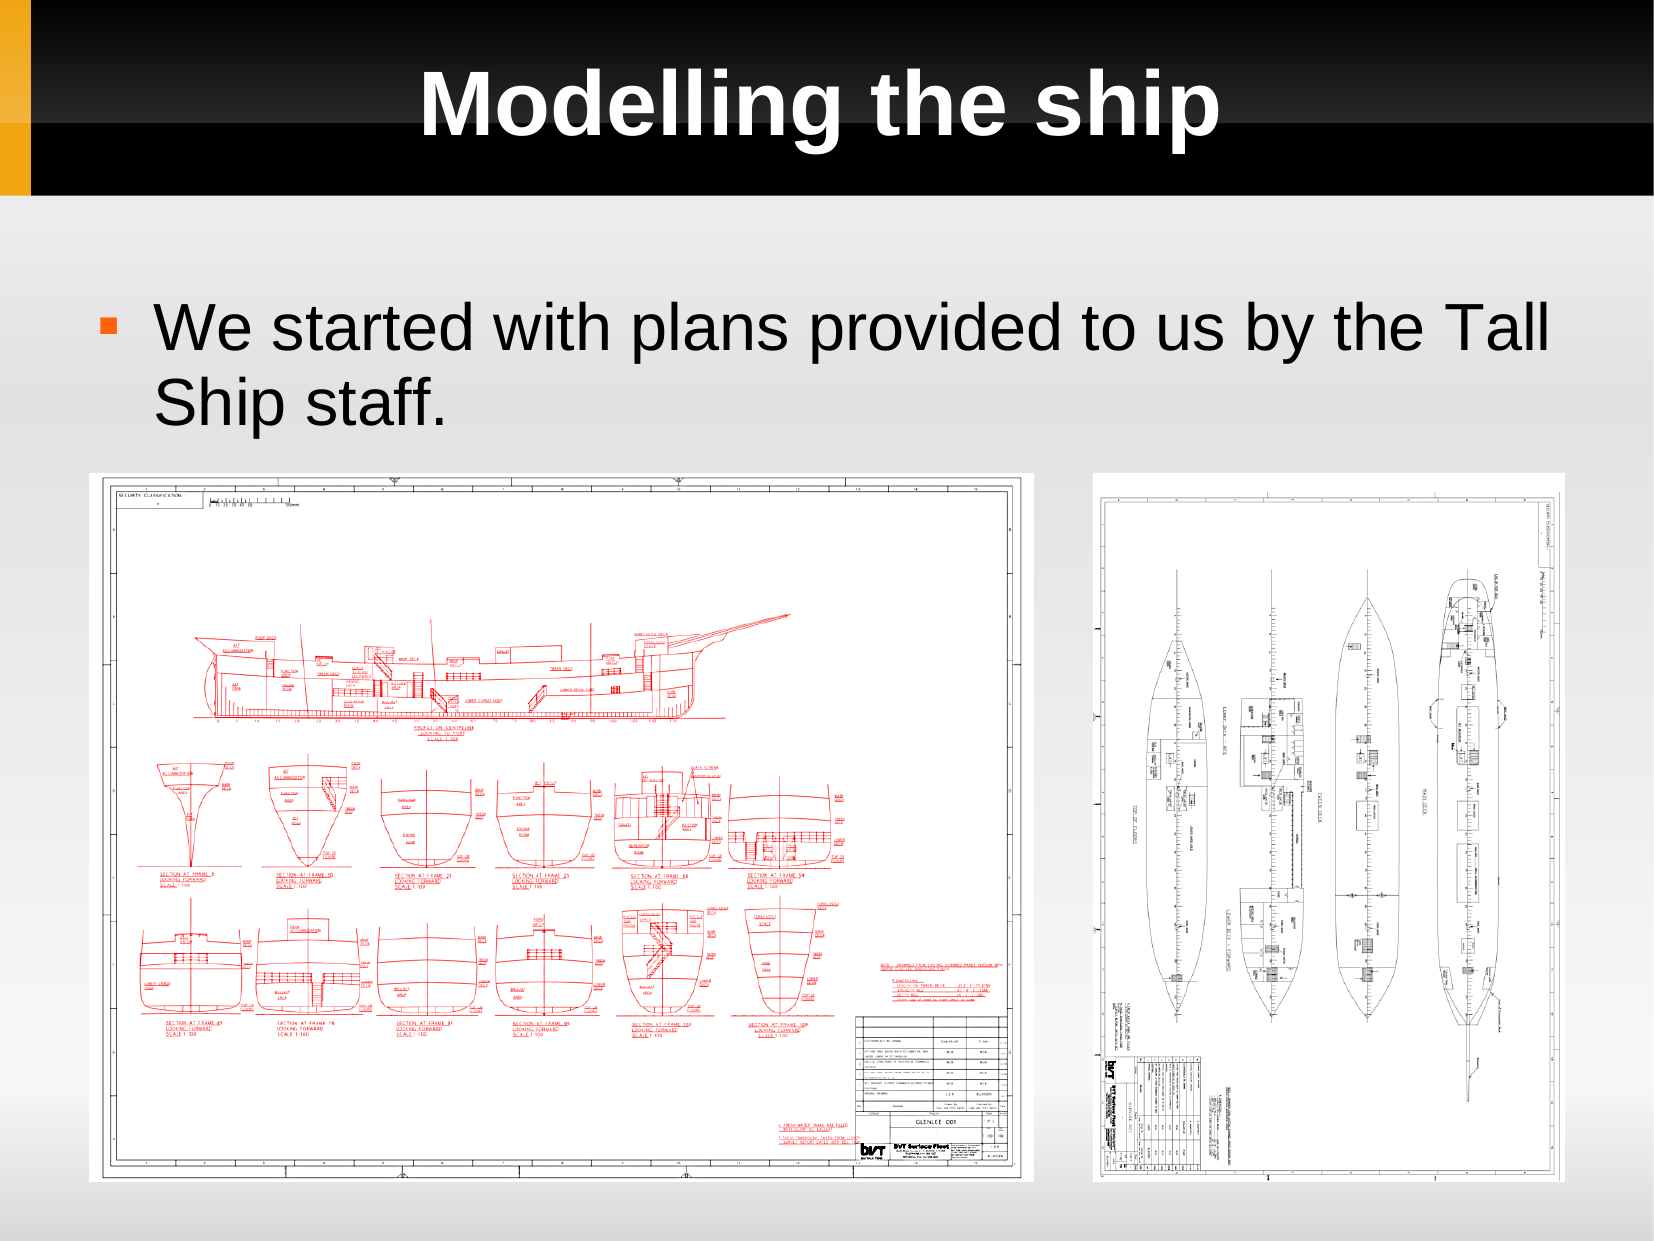

# Modelling the ship
We started with plans provided to us by the Tall Ship staff.